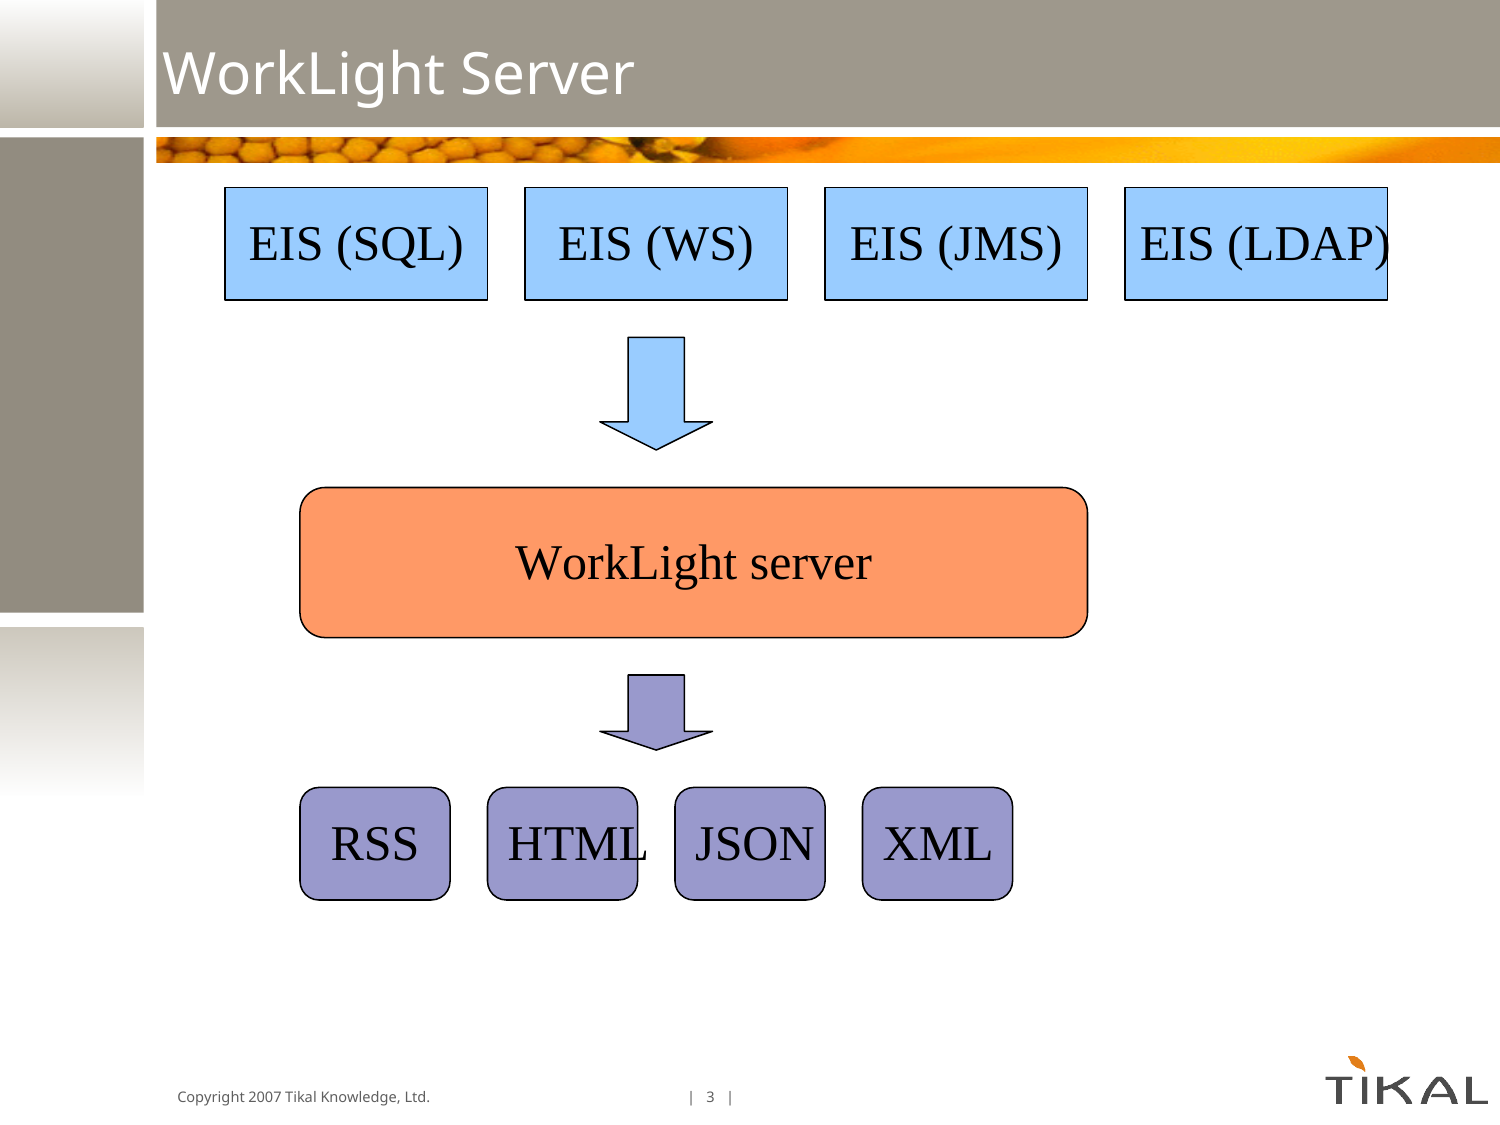

WorkLight Server
EIS (SQL)‏
EIS (WS)‏
EIS (JMS)‏
EIS (LDAP)‏
SQL
SQL
JMS
WS
WorkLight server
RSS
HTML
JSON
XML
Schema 1
Schema 2
Schema 3